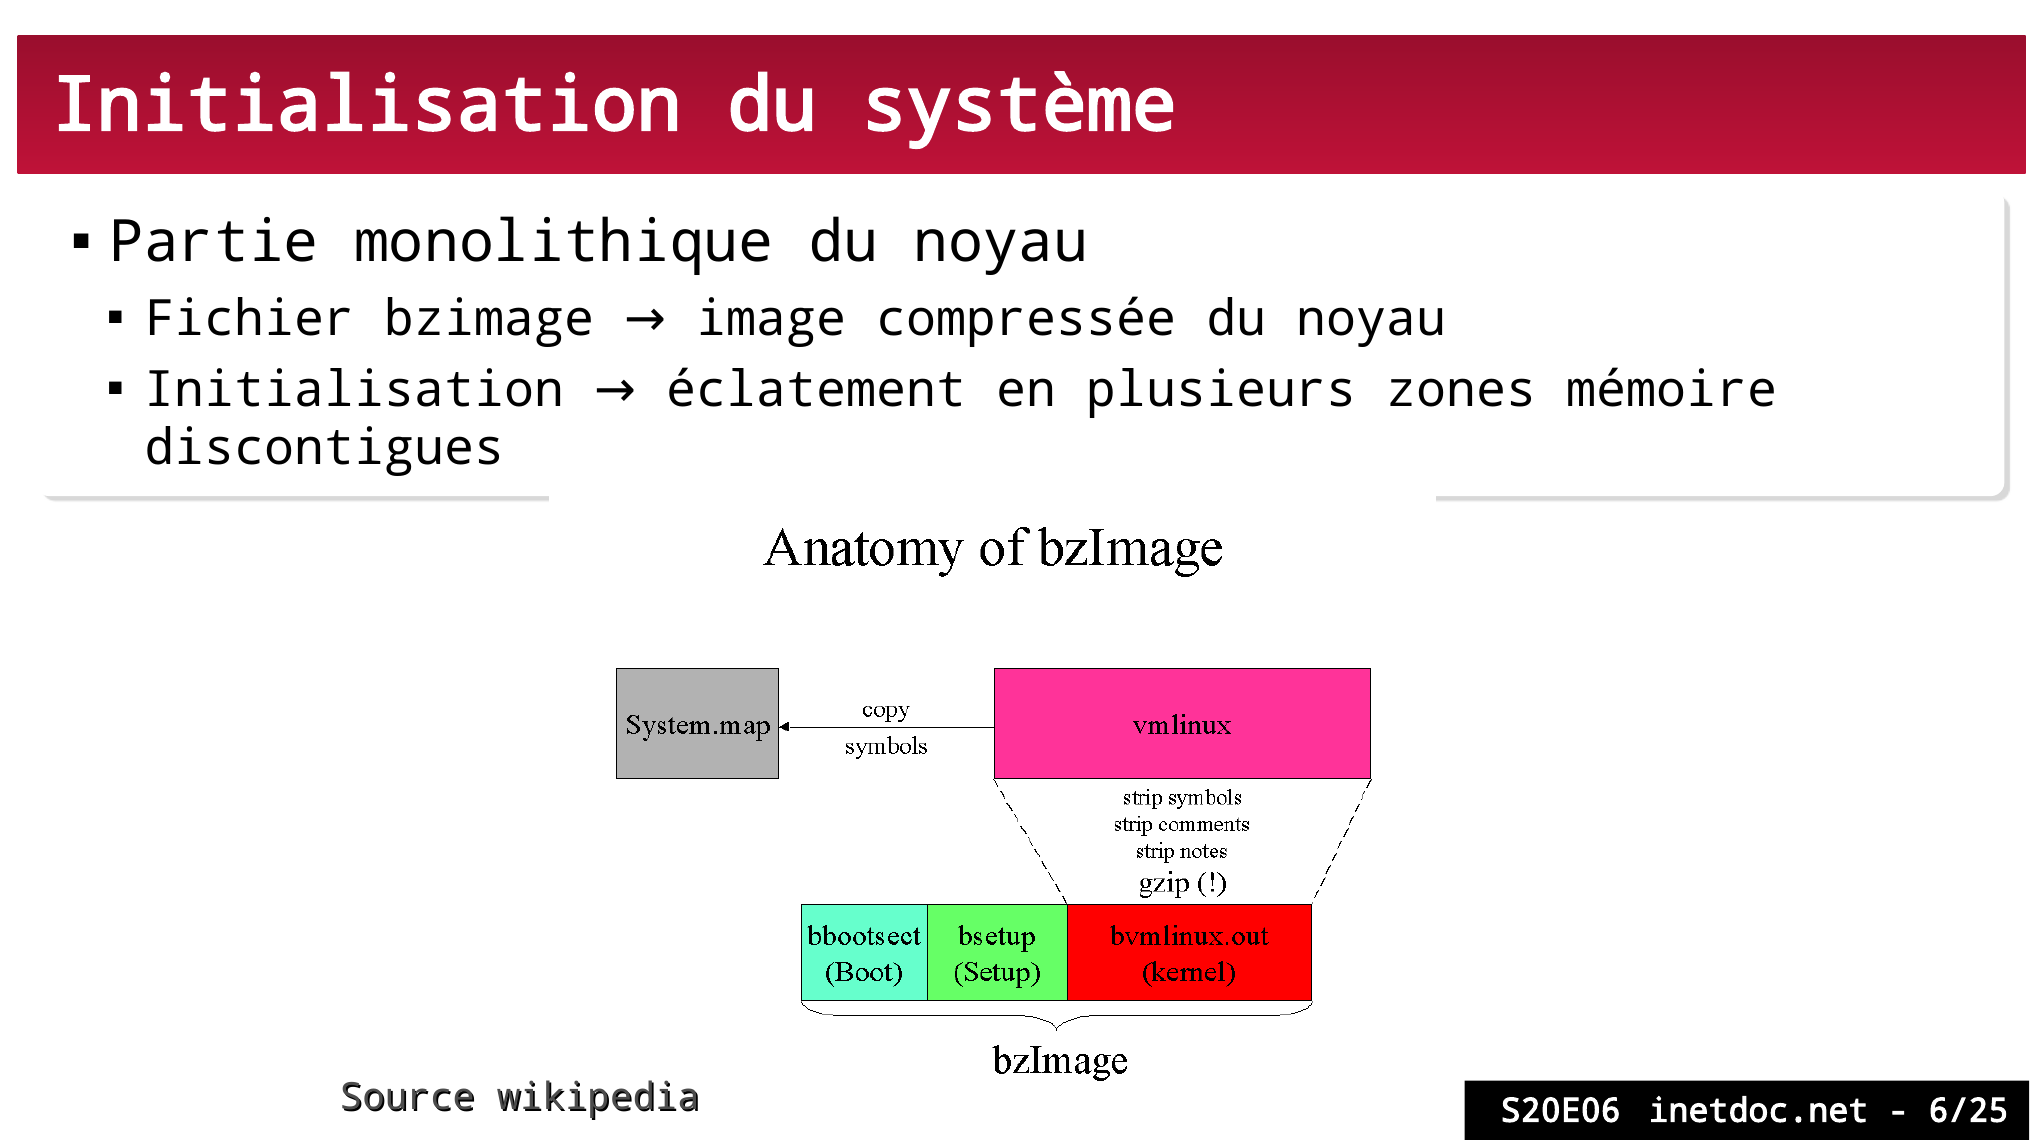

Initialisation du système
Partie monolithique du noyau
Fichier bzimage → image compressée du noyau
Initialisation → éclatement en plusieurs zones mémoire discontigues
Source wikipedia
S20E06	inetdoc.net - /25